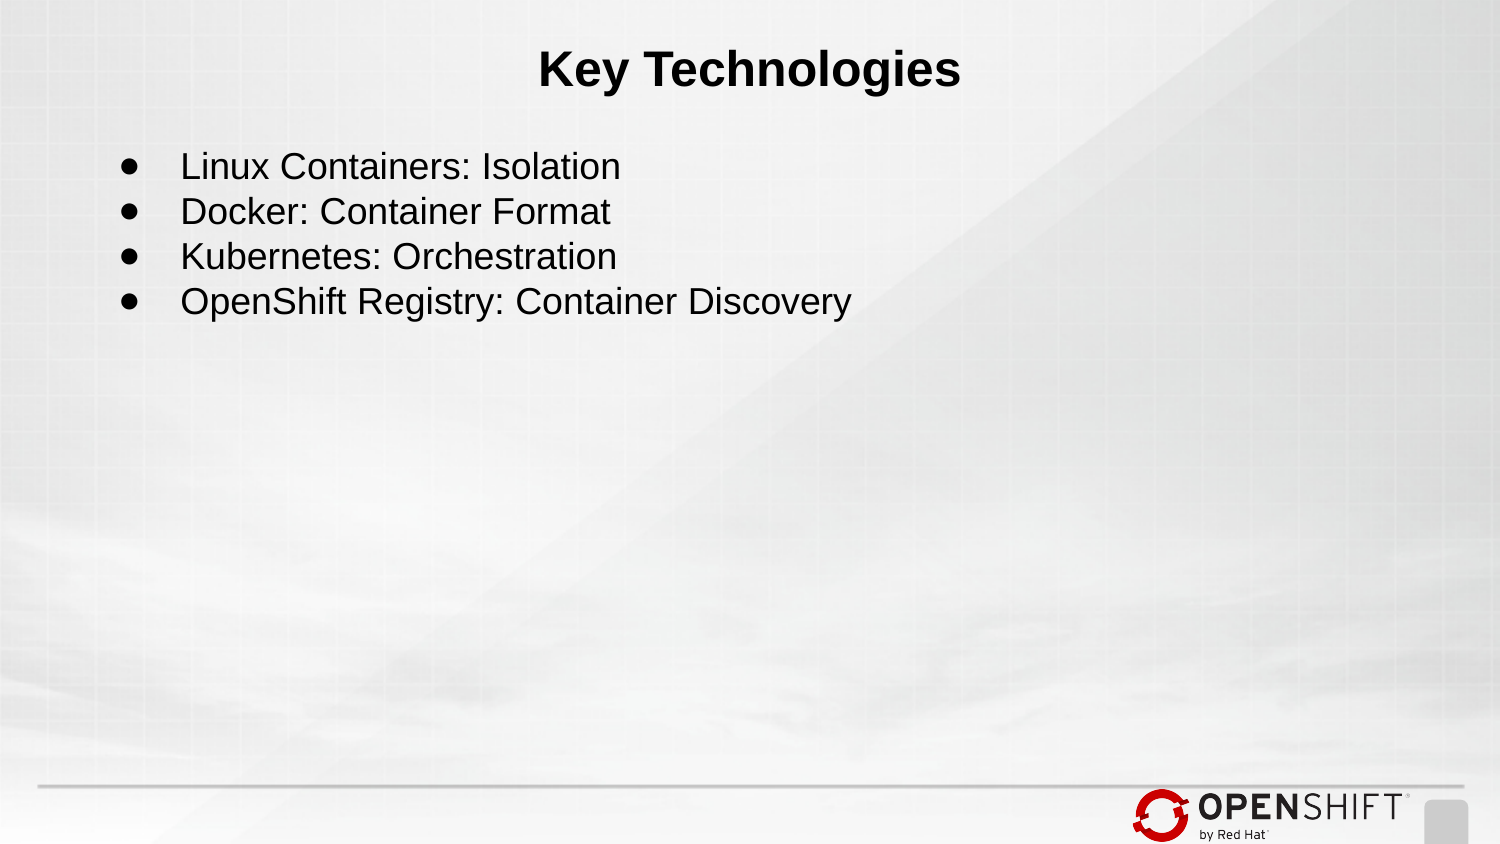

# Key Technologies
Linux Containers: Isolation
Docker: Container Format
Kubernetes: Orchestration
OpenShift Registry: Container Discovery